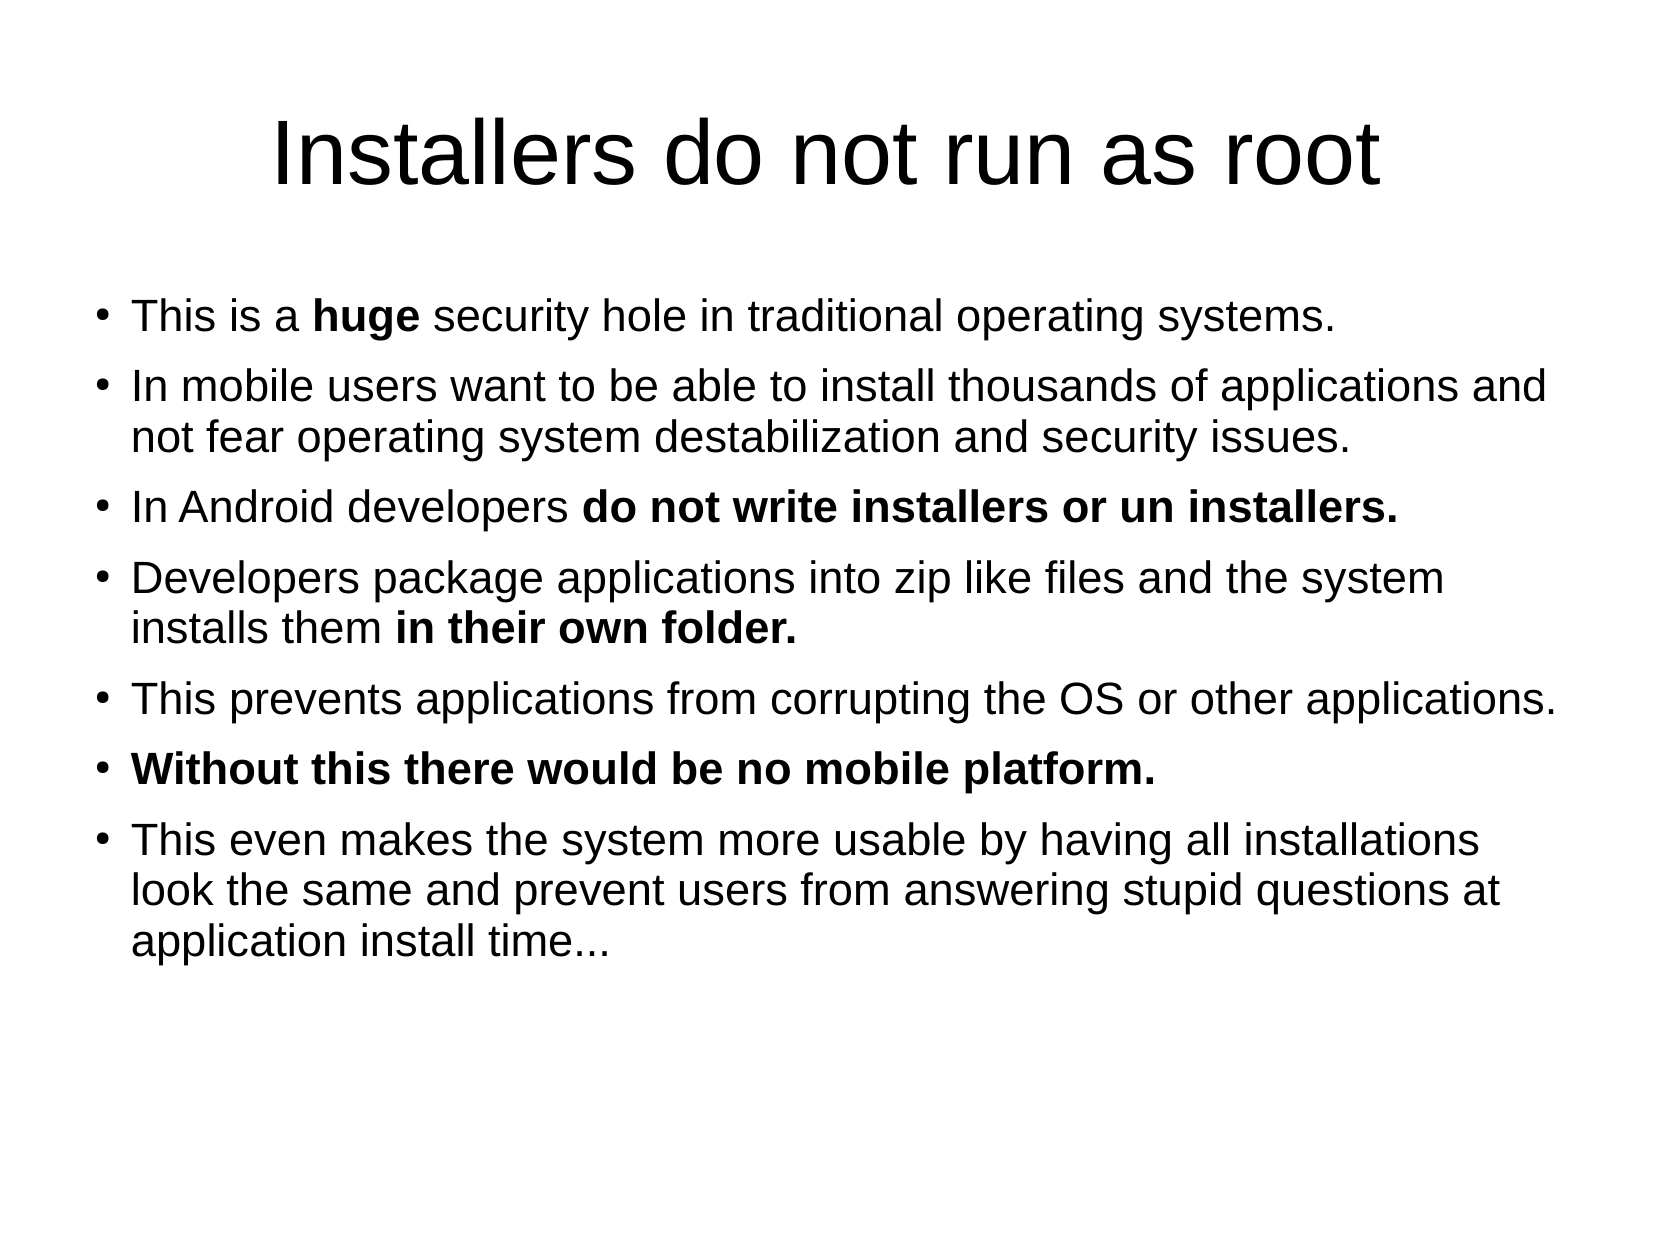

# Installers do not run as root
This is a huge security hole in traditional operating systems.
In mobile users want to be able to install thousands of applications and not fear operating system destabilization and security issues.
In Android developers do not write installers or un installers.
Developers package applications into zip like files and the system installs them in their own folder.
This prevents applications from corrupting the OS or other applications.
Without this there would be no mobile platform.
This even makes the system more usable by having all installations look the same and prevent users from answering stupid questions at application install time...